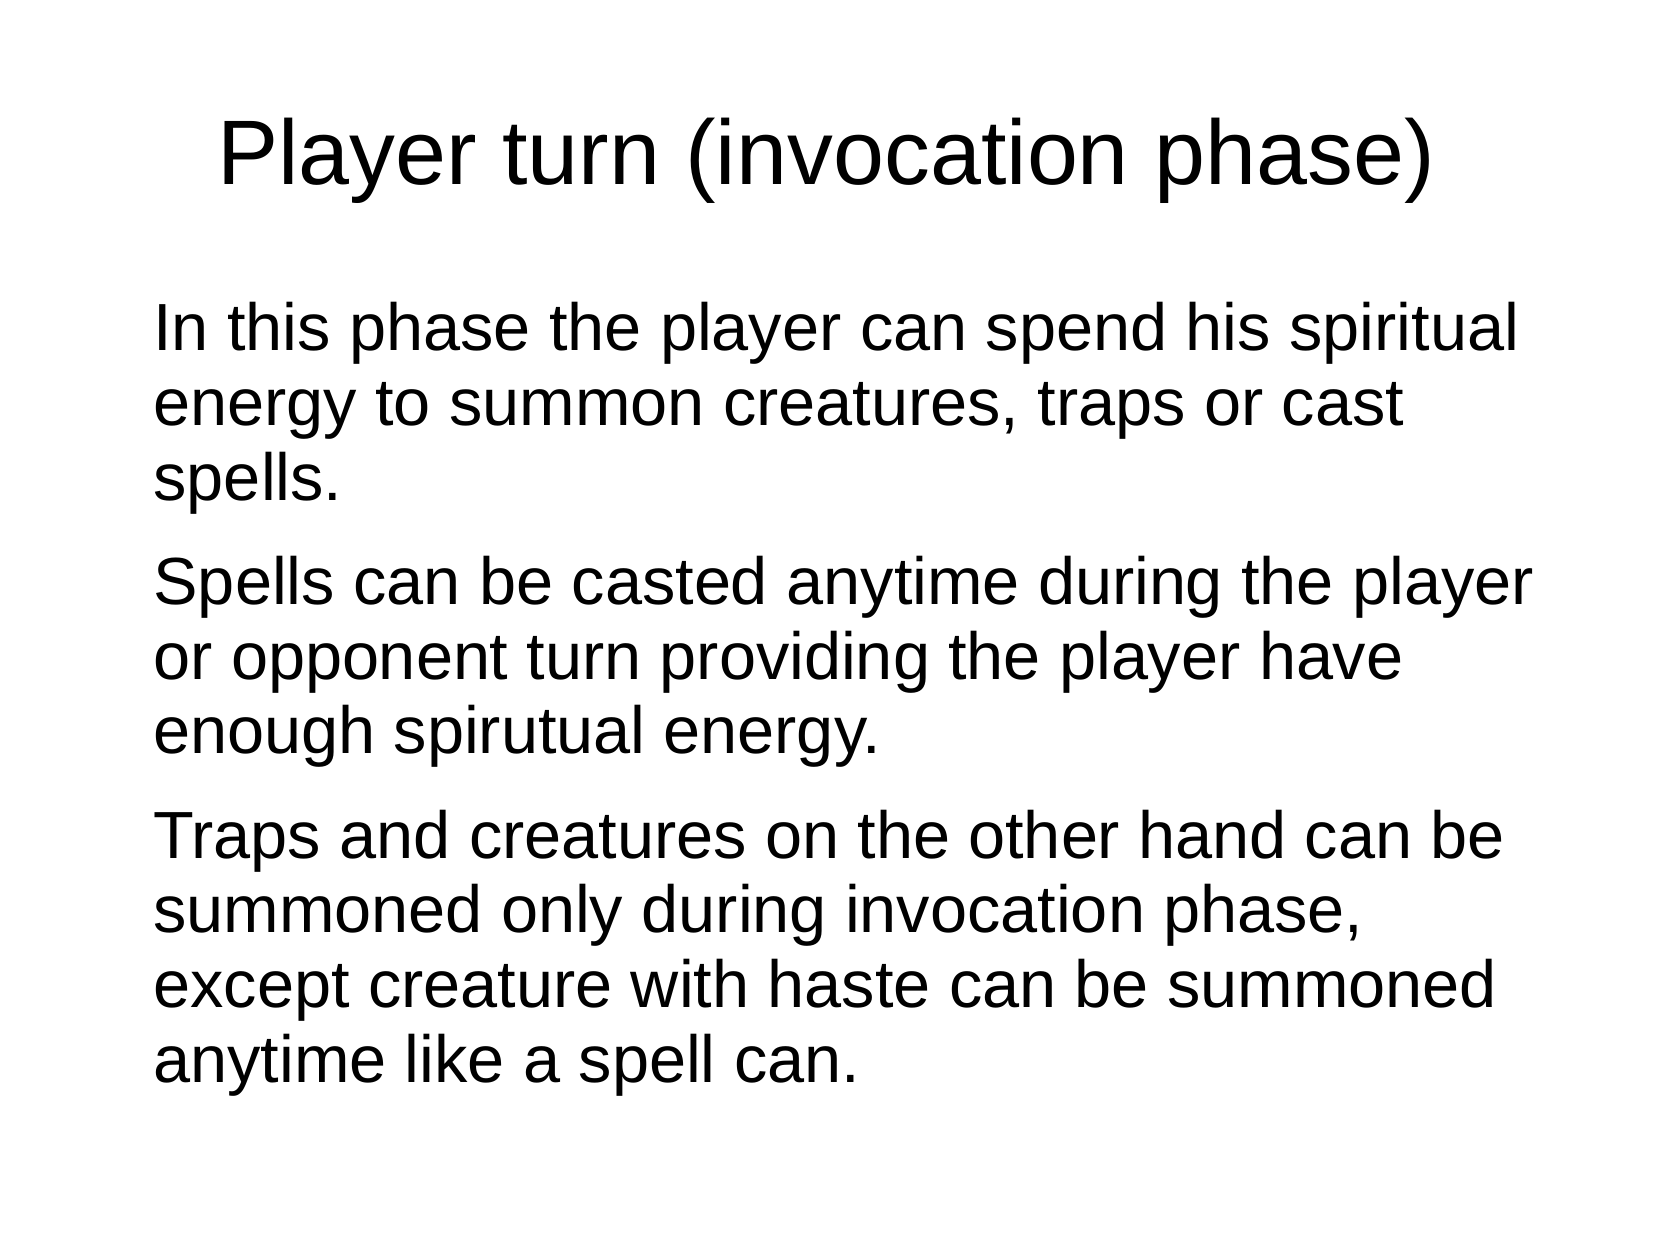

# Player turn (invocation phase)
In this phase the player can spend his spiritual energy to summon creatures, traps or cast spells.
Spells can be casted anytime during the player or opponent turn providing the player have enough spirutual energy.
Traps and creatures on the other hand can be summoned only during invocation phase, except creature with haste can be summoned anytime like a spell can.